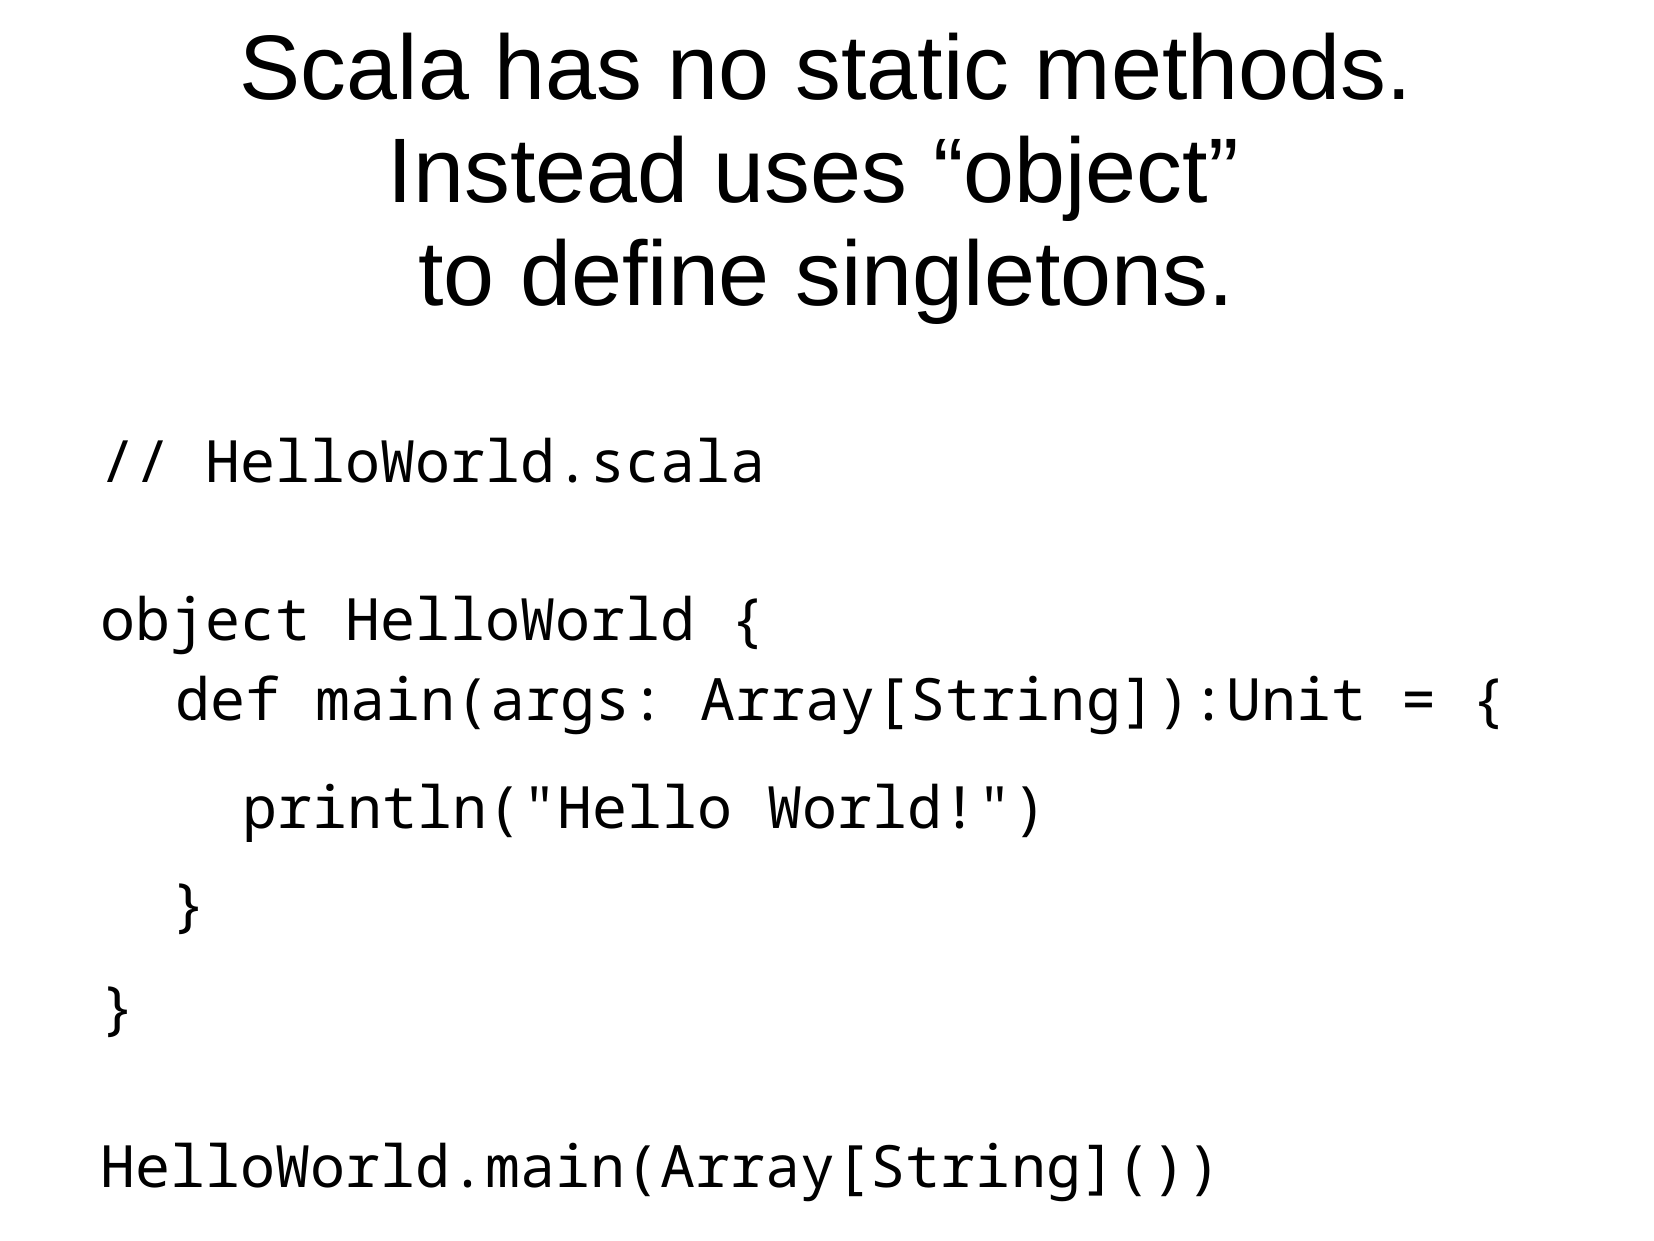

# Scala has no static methods. Instead uses “object” to define singletons.
// HelloWorld.scala
object HelloWorld {
	def main(args: Array[String]):Unit = {
println("Hello World!")
}
}
HelloWorld.main(Array[String]())